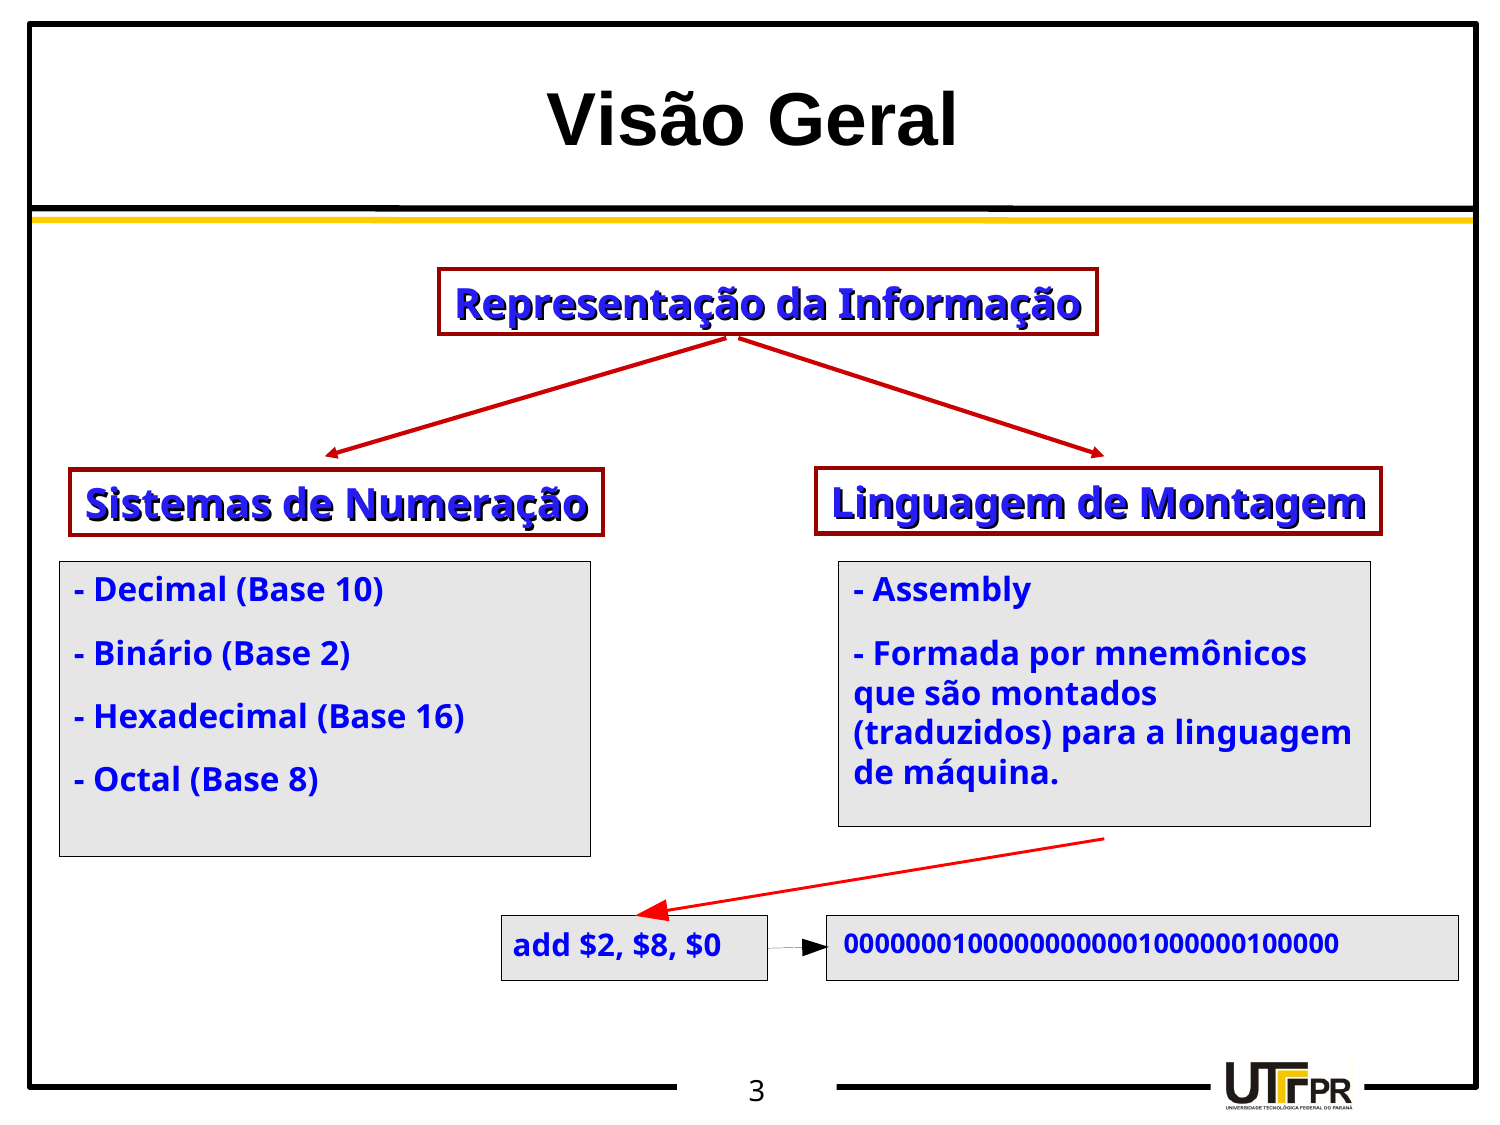

# Visão Geral
Representação da Informação
Linguagem de Montagem
Sistemas de Numeração
- Decimal (Base 10)
- Binário (Base 2)
- Hexadecimal (Base 16)
- Octal (Base 8)
- Assembly
- Formada por mnemônicos que são montados (traduzidos) para a linguagem de máquina.
add $2, $8, $0
00000001000000000001000000100000